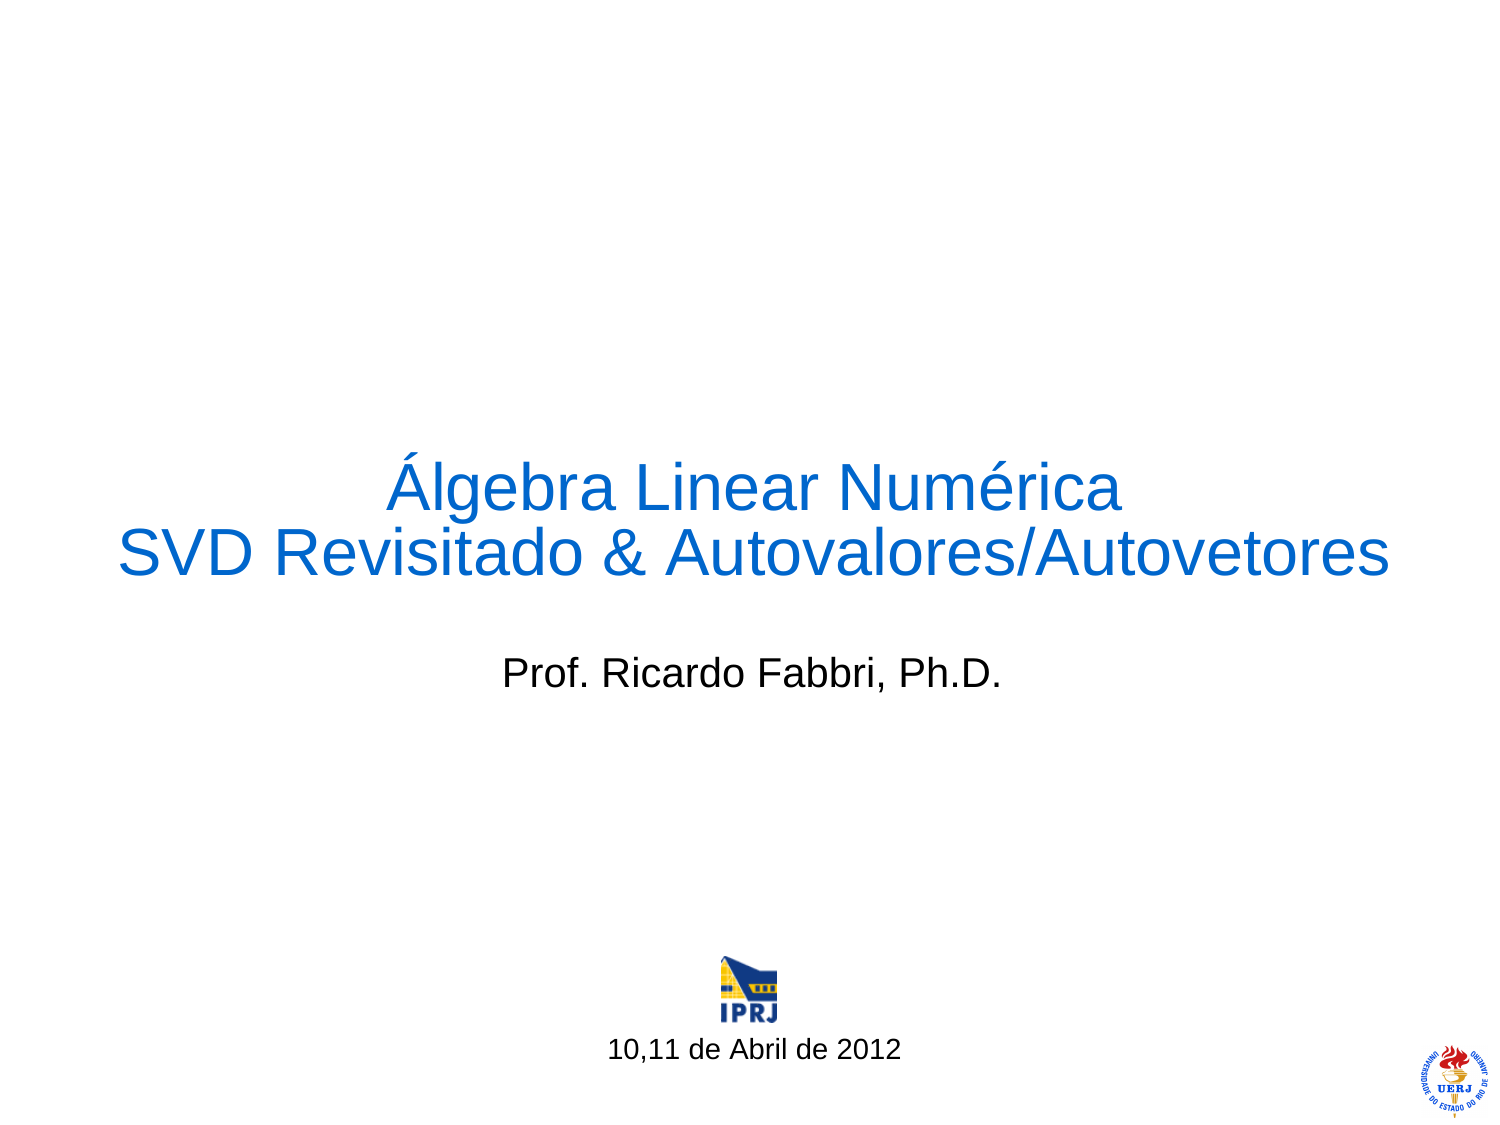

# Álgebra Linear Numérica SVD Revisitado & Autovalores/Autovetores
Prof. Ricardo Fabbri, Ph.D.
10,11 de Abril de 2012